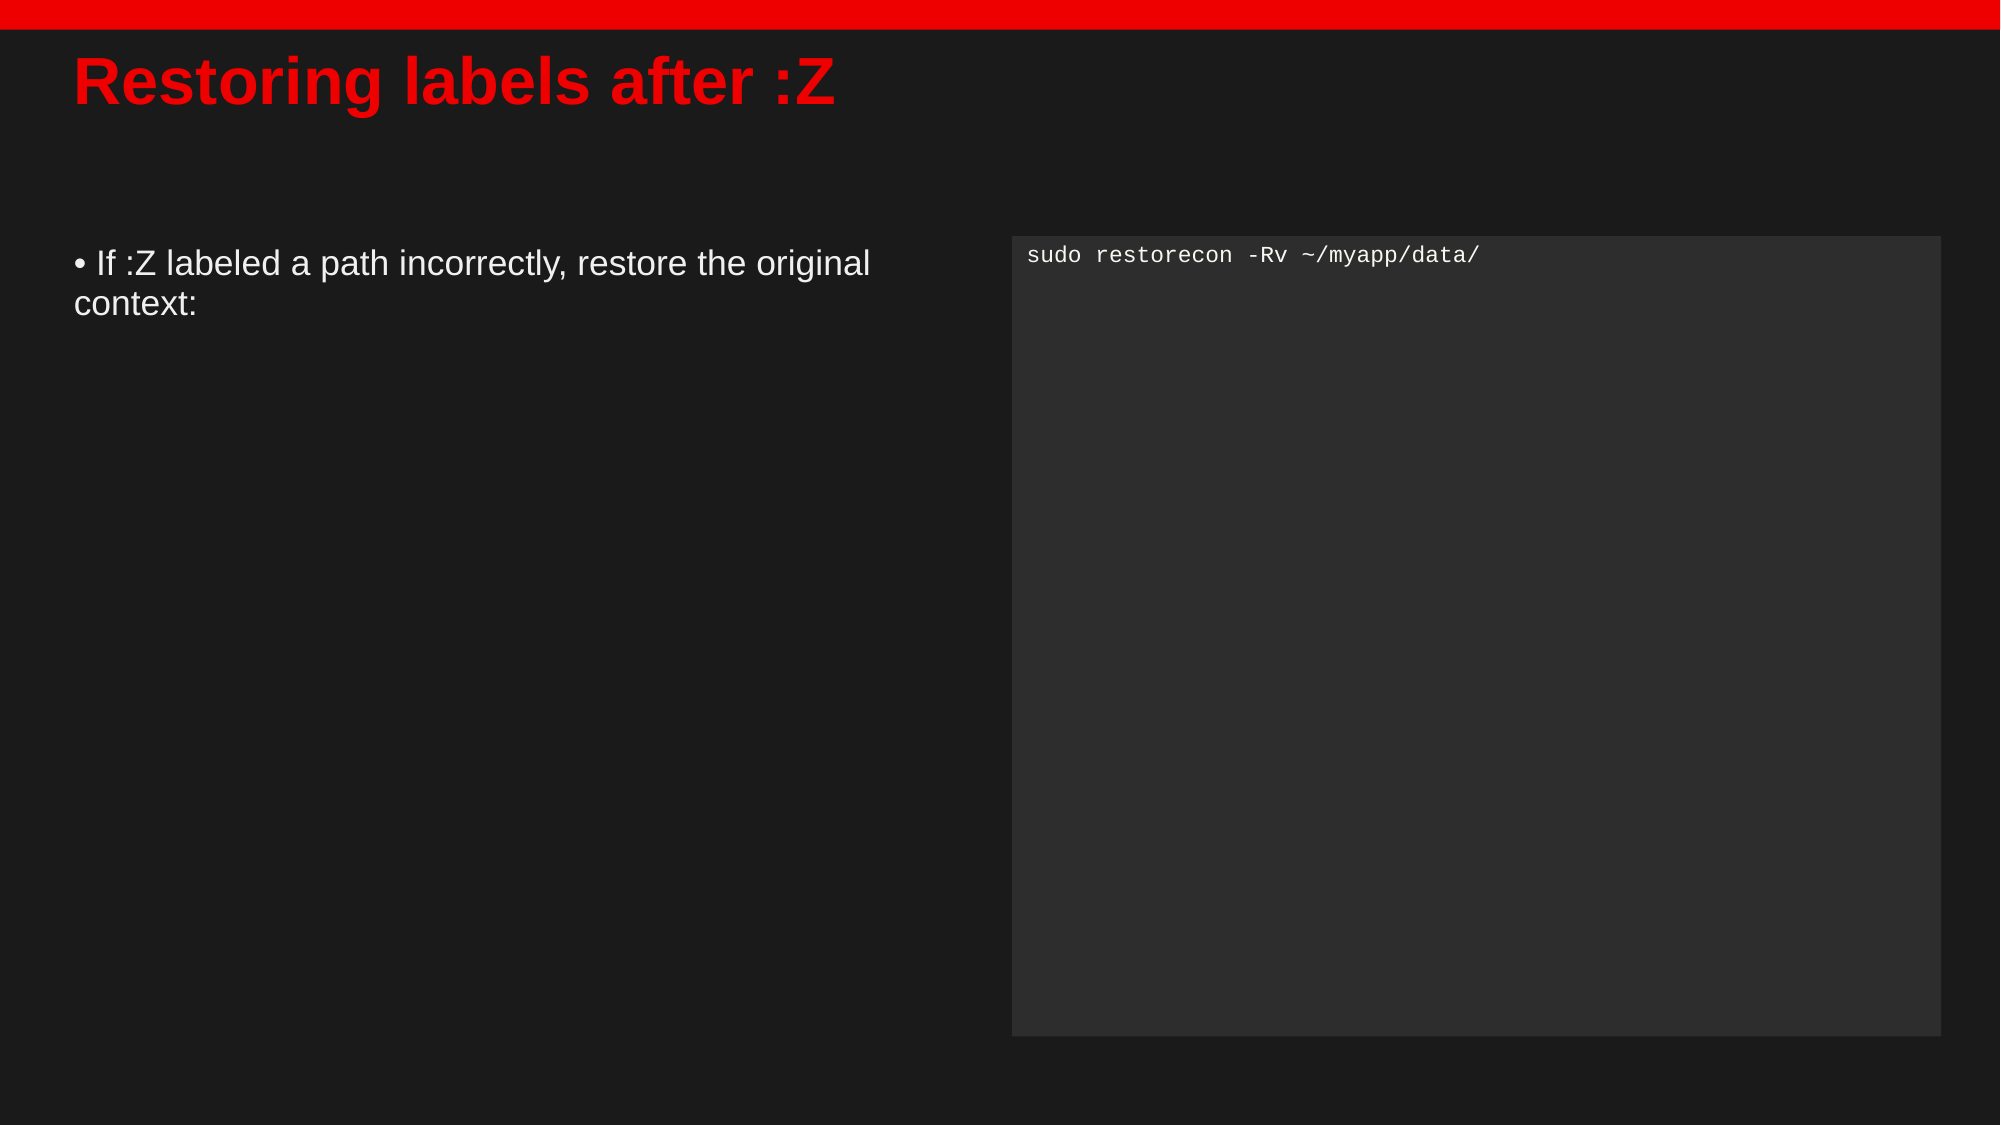

Restoring labels after :Z
• If :Z labeled a path incorrectly, restore the original context:
sudo restorecon -Rv ~/myapp/data/